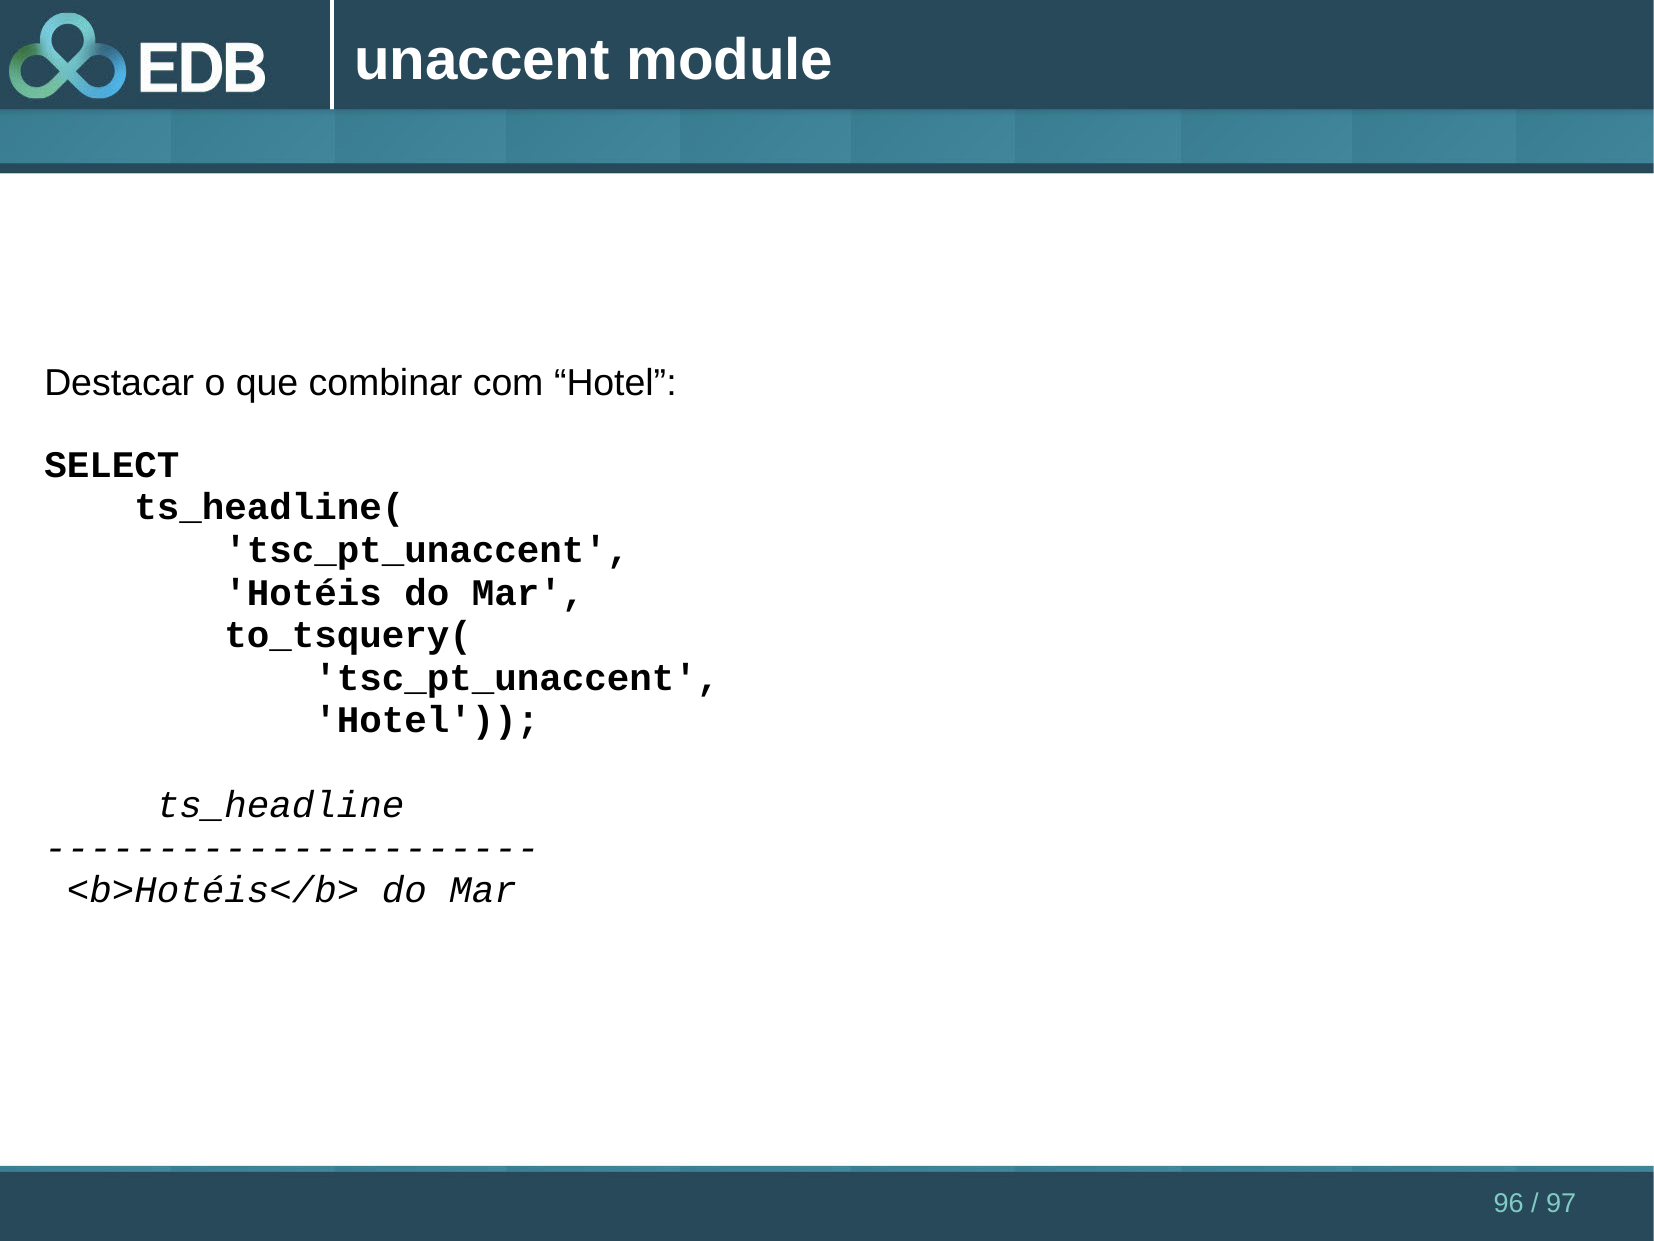

unaccent module
Destacar o que combinar com “Hotel”:
SELECT
 ts_headline(
 'tsc_pt_unaccent',
 'Hotéis do Mar',
 to_tsquery(
 'tsc_pt_unaccent',
 'Hotel'));
 ts_headline
----------------------
 <b>Hotéis</b> do Mar
# Módulo unaccent